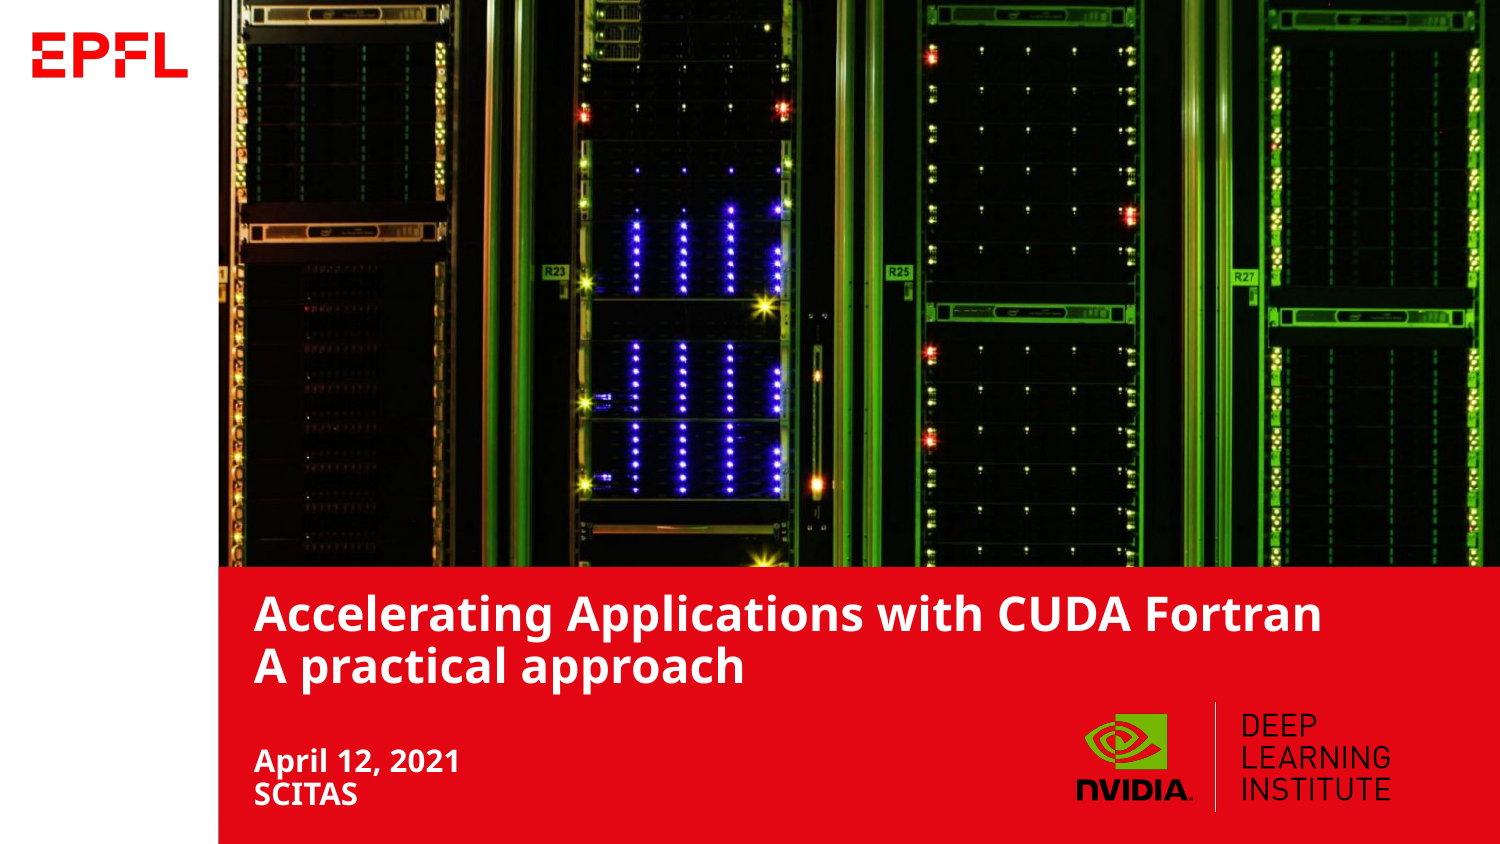

# Accelerating Applications with CUDA Fortran A practical approach April 12, 2021 SCITAS